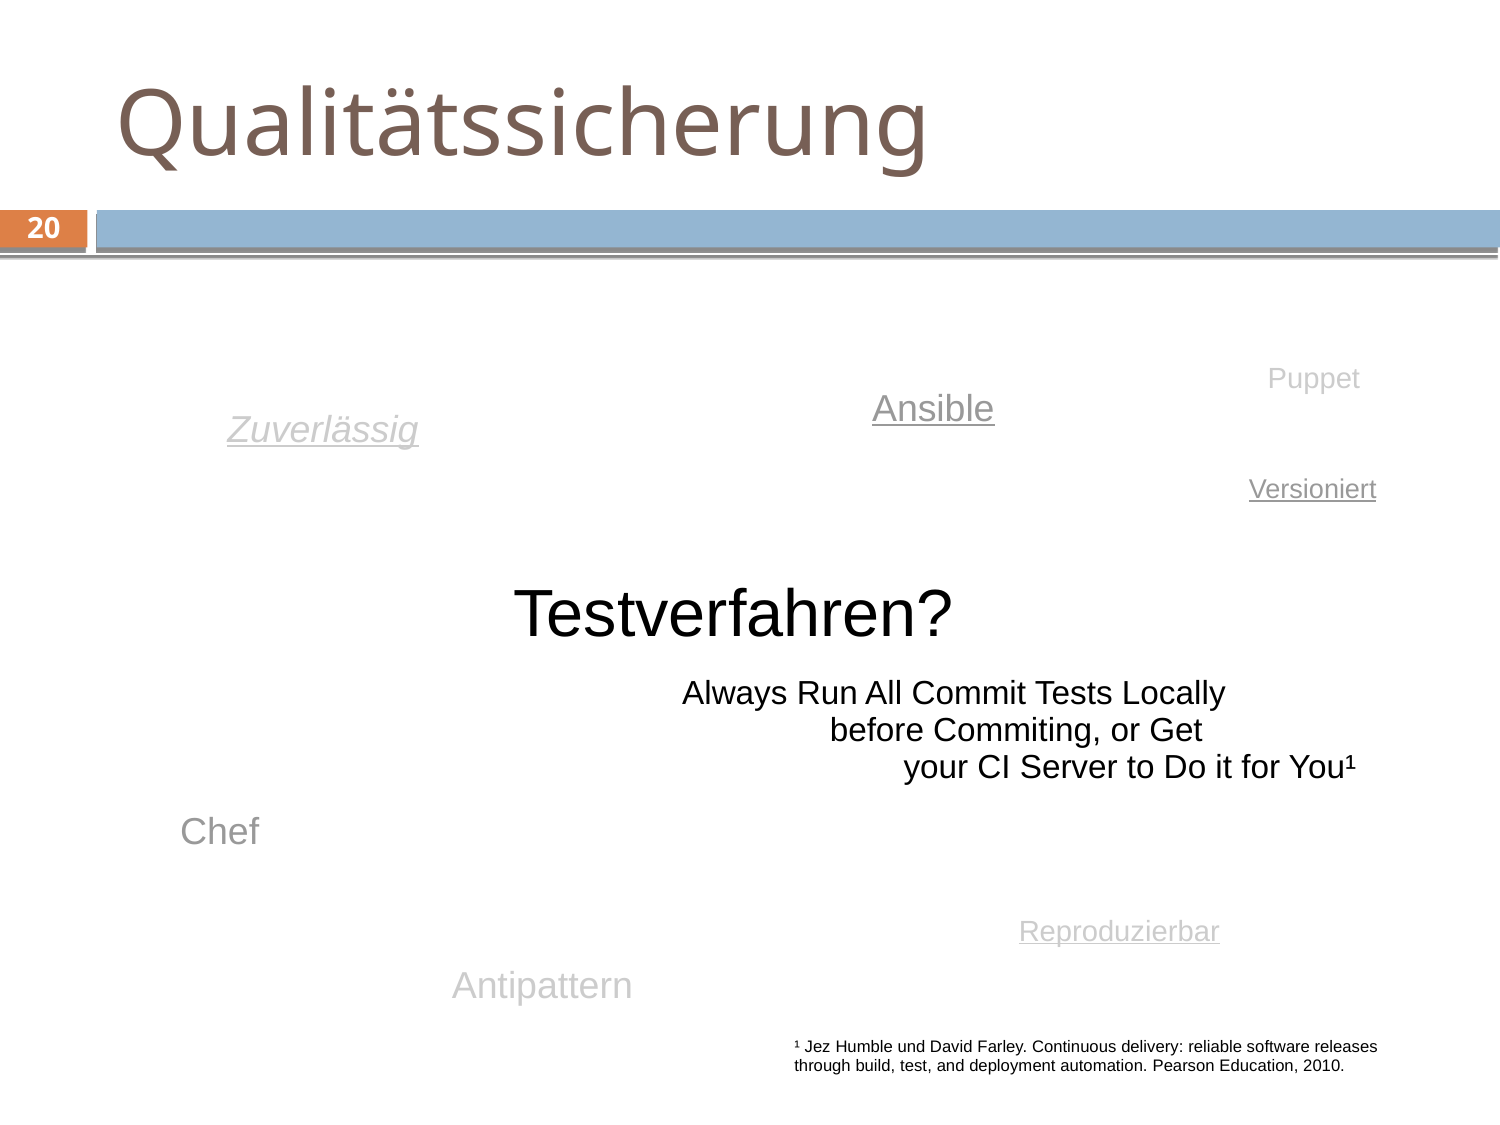

# Qualitätssicherung
20
Testverfahren?
Puppet
Ansible
Zuverlässig
Versioniert
Always Run All Commit Tests Locally
		before Commiting, or Get
			your CI Server to Do it for You¹
Chef
Reproduzierbar
Antipattern
¹ Jez Humble und David Farley. Continuous delivery: reliable software releases
through build, test, and deployment automation. Pearson Education, 2010.